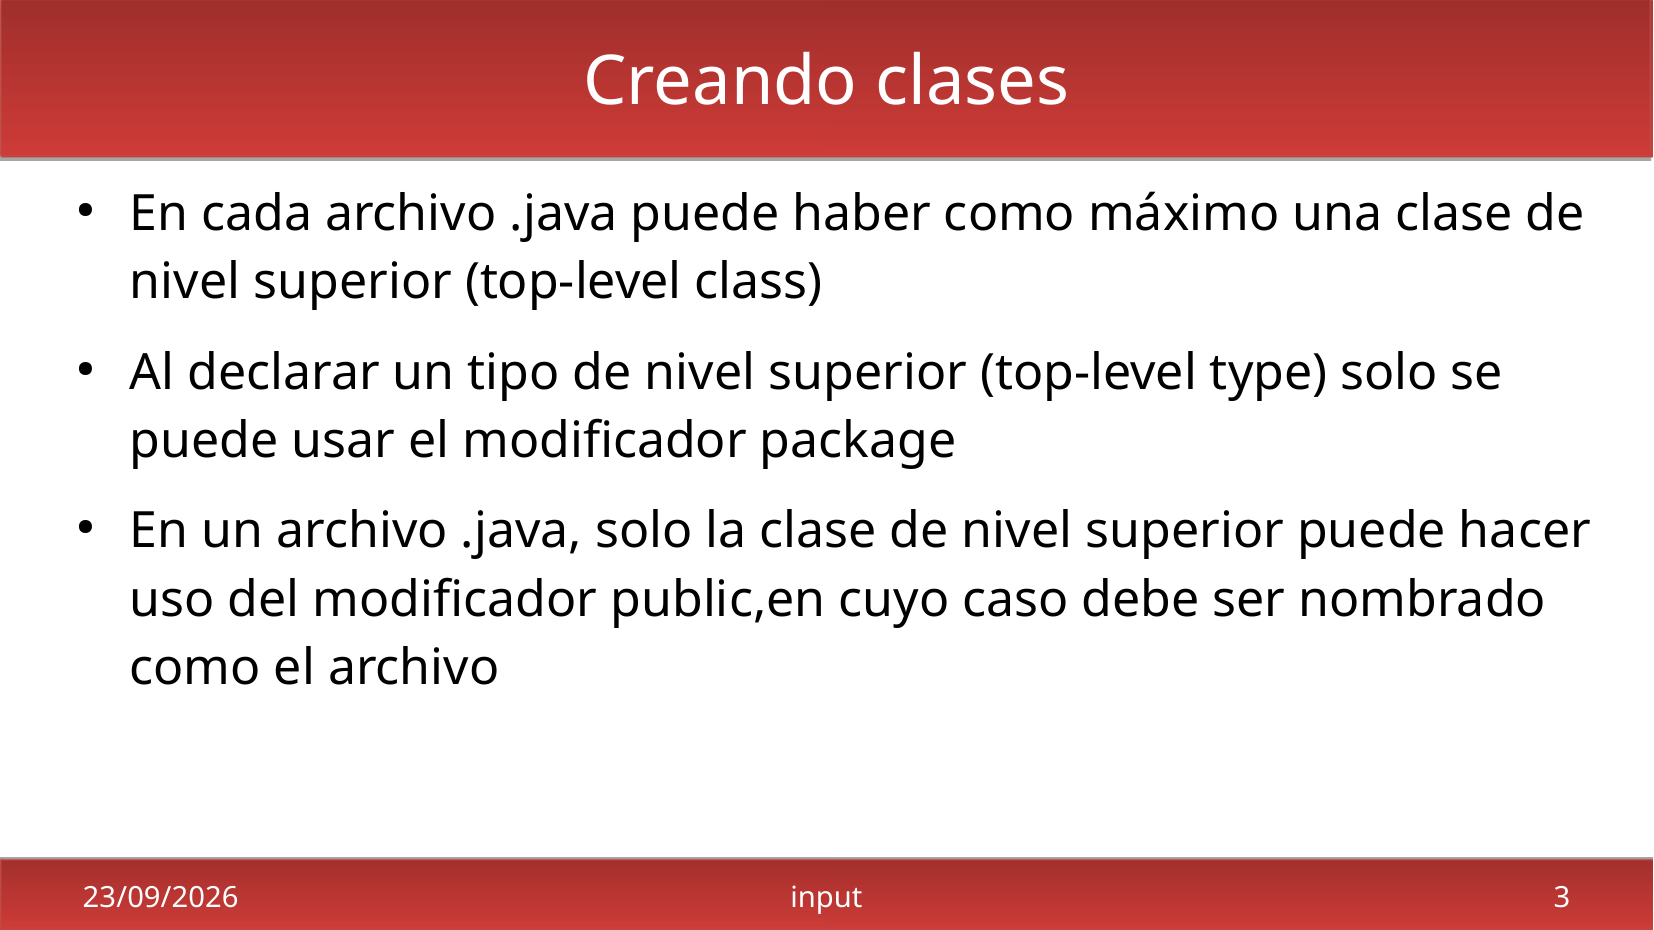

# Creando clases
En cada archivo .java puede haber como máximo una clase de nivel superior (top-level class)
Al declarar un tipo de nivel superior (top-level type) solo se puede usar el modificador package
En un archivo .java, solo la clase de nivel superior puede hacer uso del modificador public,en cuyo caso debe ser nombrado como el archivo
Presentation
3